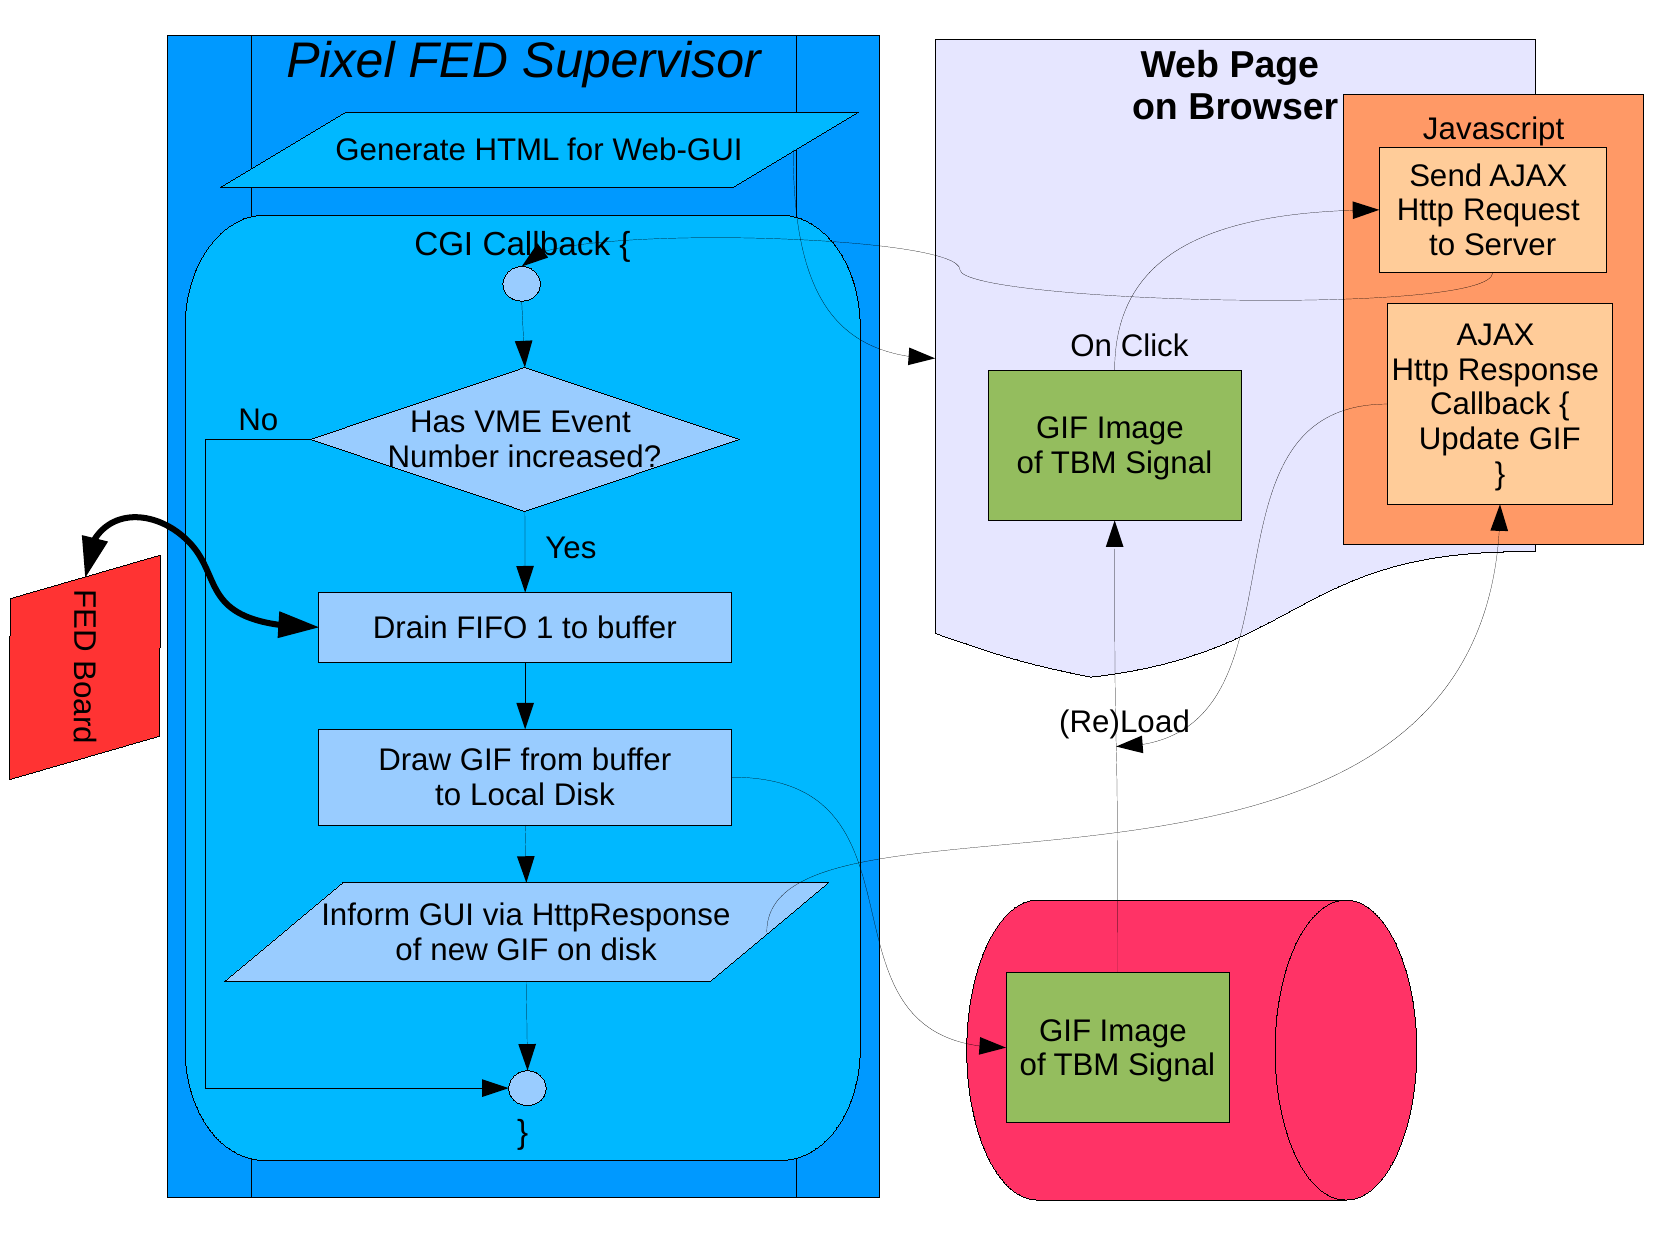

Pixel FED Supervisor
Web Page
on Browser
Javascript
Generate HTML for Web-GUI
Send AJAX
Http Request
to Server
CGI Callback {
}
AJAX
Http Response
Callback {
Update GIF
}
On Click
Has VME Event
Number increased?
GIF Image
of TBM Signal
No
Yes
FED Board
Drain FIFO 1 to buffer
(Re)Load
Draw GIF from buffer
to Local Disk
Inform GUI via HttpResponse
of new GIF on disk
GIF Image
of TBM Signal